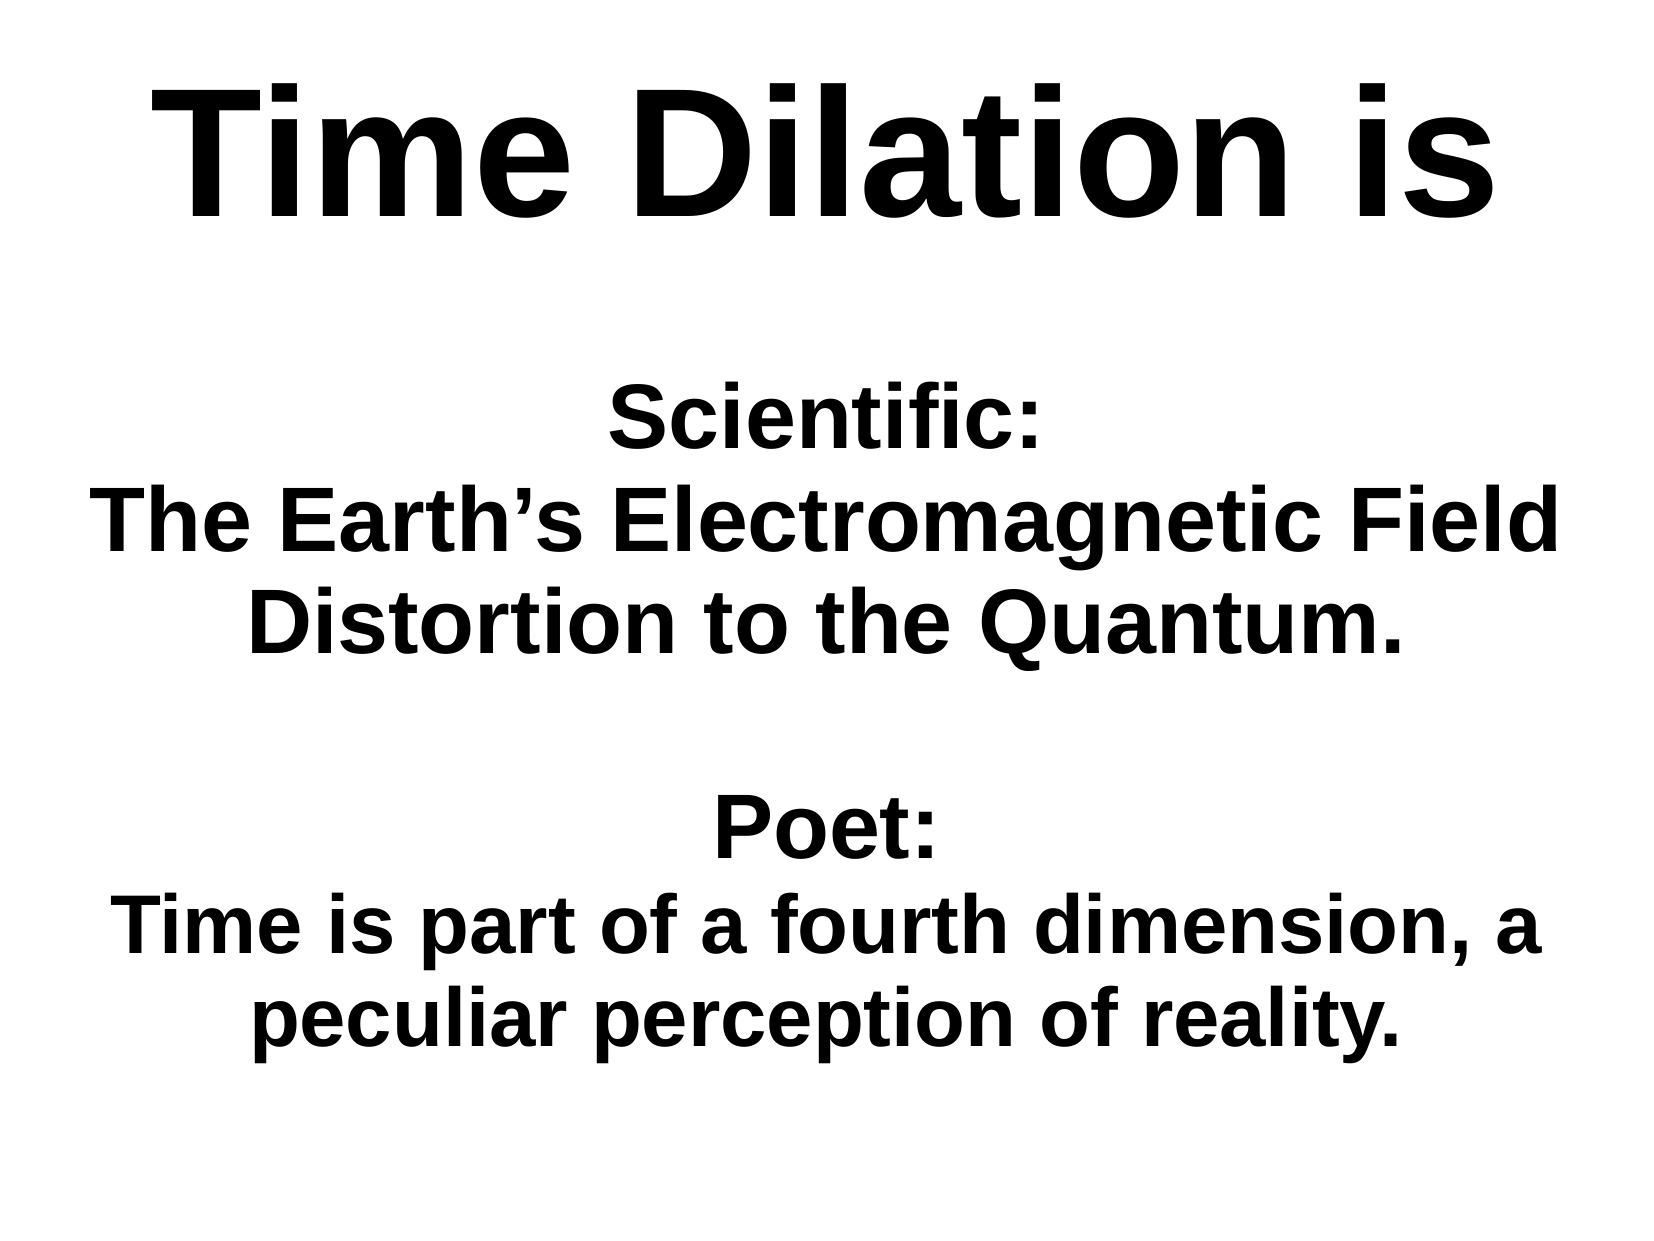

# Time Dilation is
Scientific:
The Earth’s Electromagnetic Field Distortion to the Quantum.
Poet:
Time is part of a fourth dimension, a peculiar perception of reality.